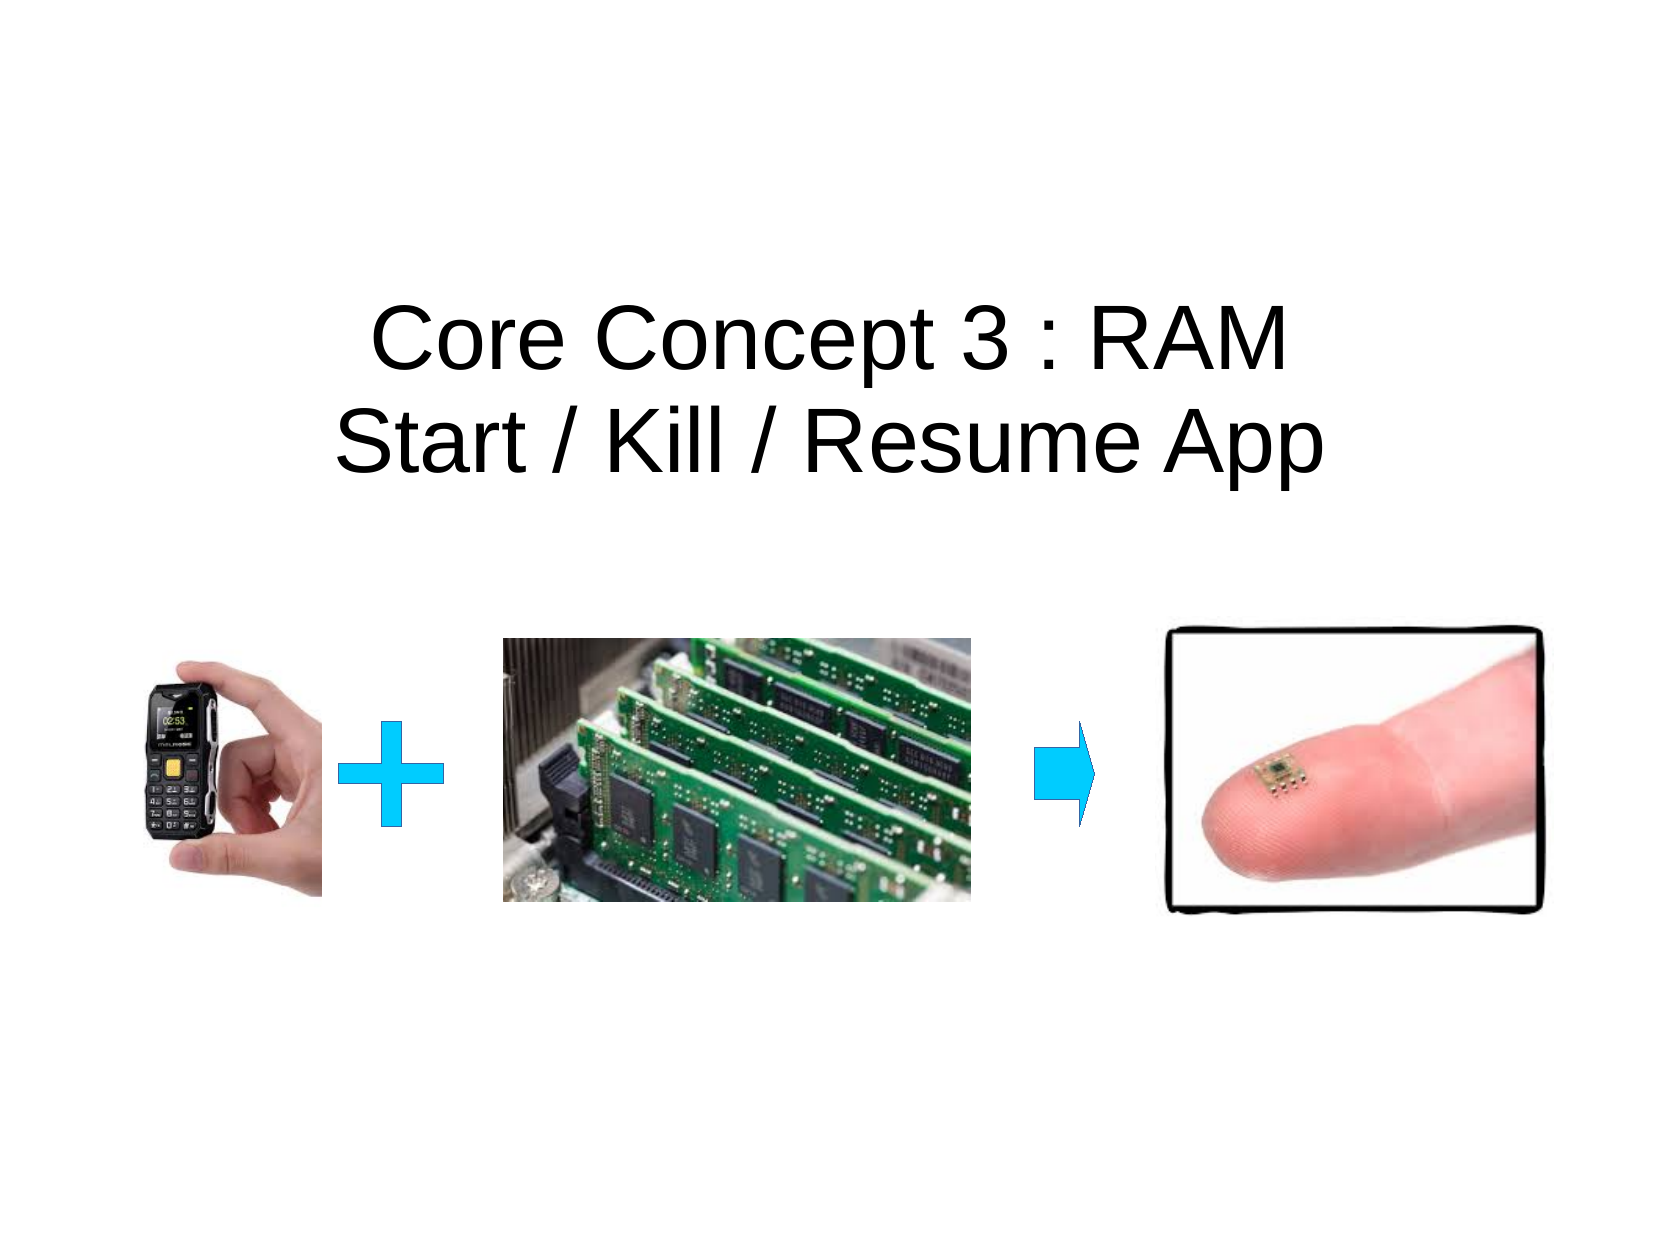

# Core Concept 3 : RAM Start / Kill / Resume App